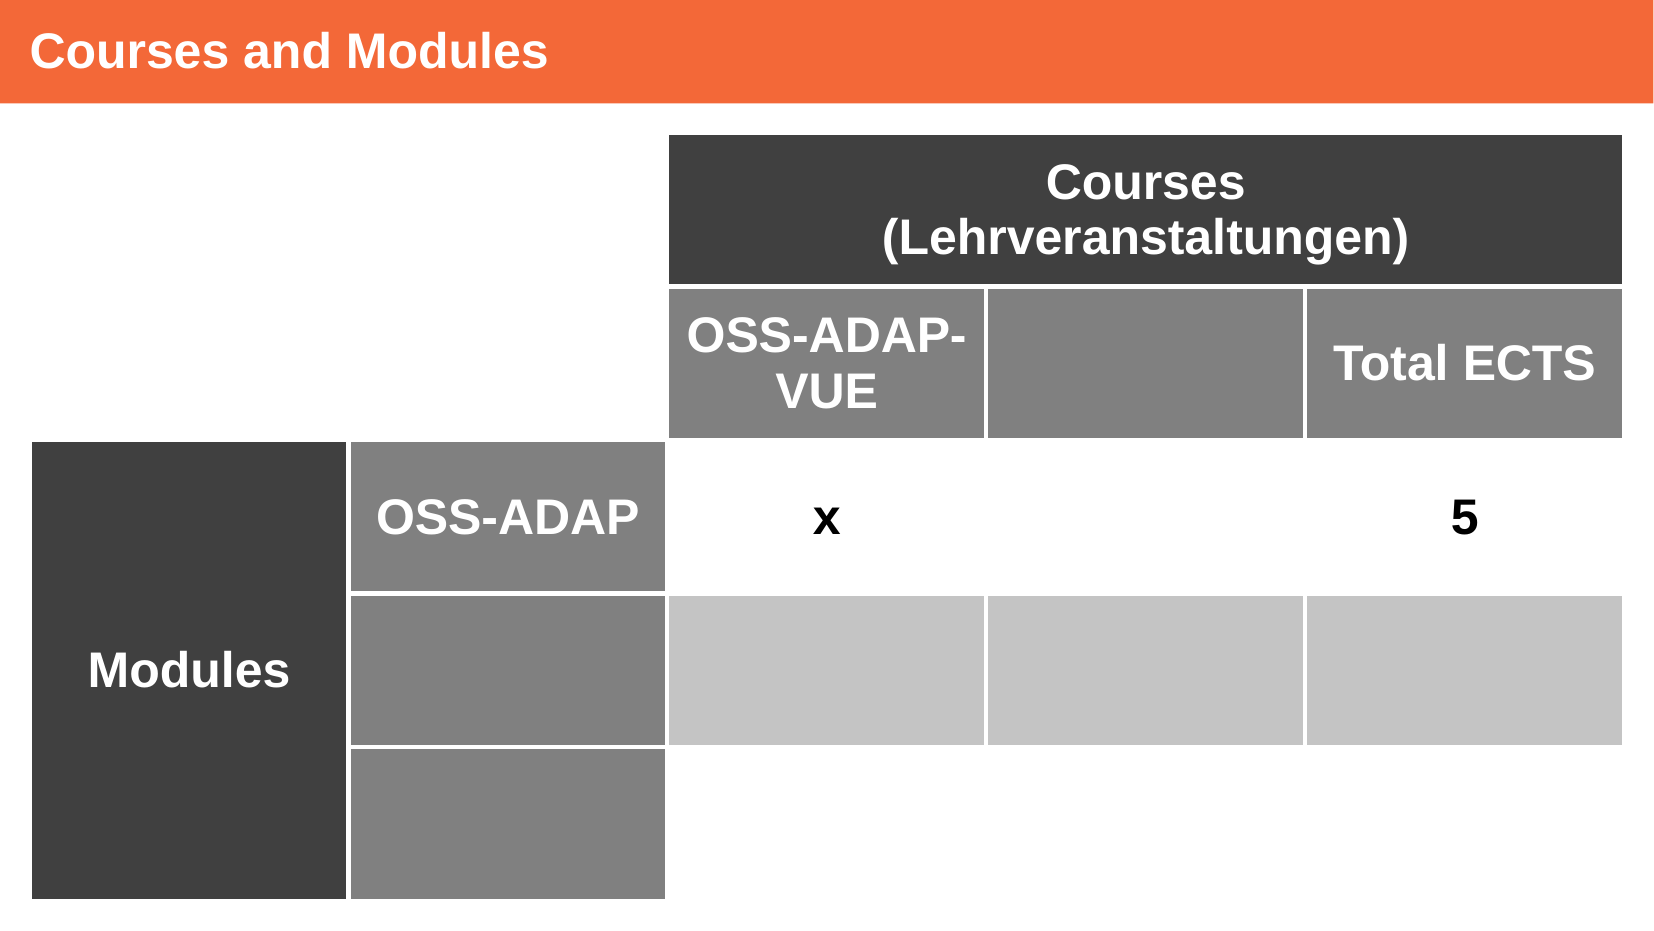

# Courses and Modules
| | | Courses (Lehrveranstaltungen) | | |
| --- | --- | --- | --- | --- |
| | | OSS-ADAP-VUE | | Total ECTS |
| Modules | OSS-ADAP | x | | 5 |
| | | | | |
| | | | | |
Advanced Design and Programming
9
© 2019 Dirk Riehle - Some Rights Reserved
VUE 	= Lecture + exercise (Vorlesung + Übung)
PROJ 	= Project